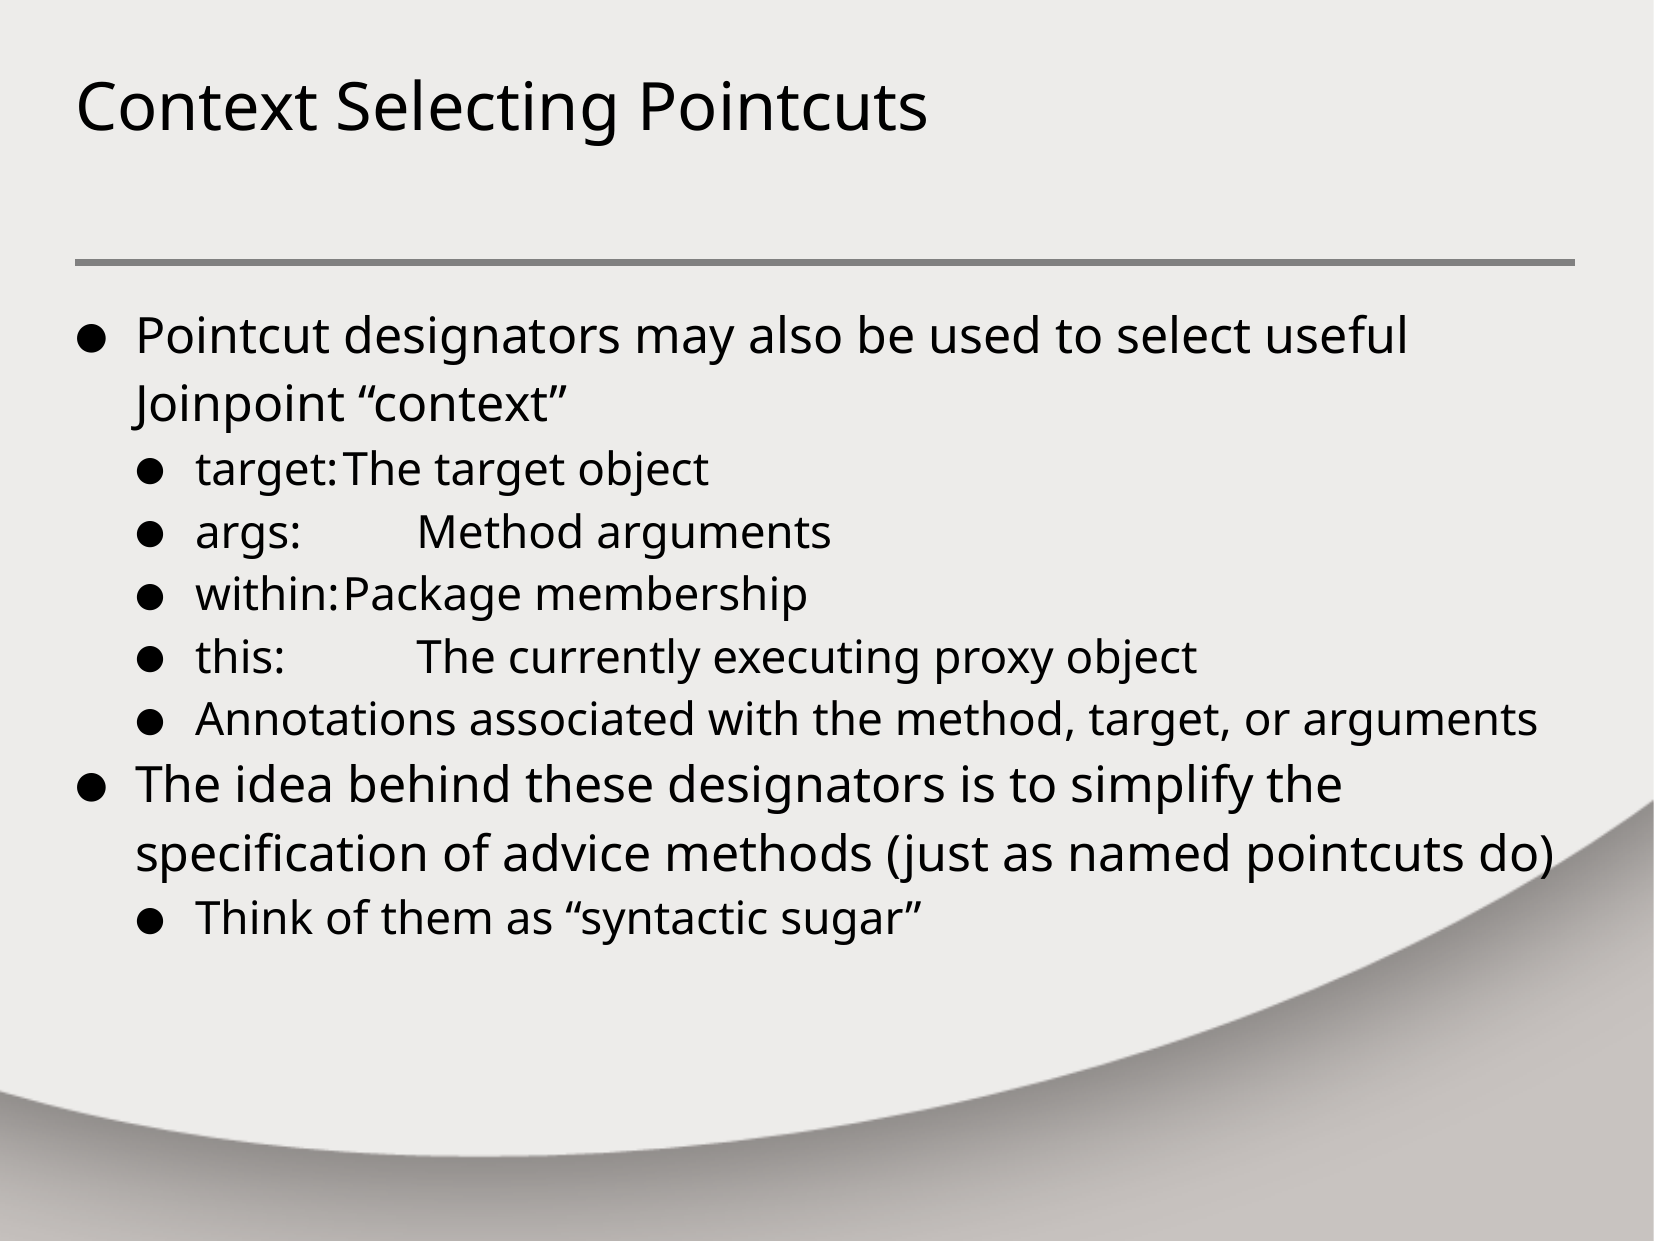

# Context Selecting Pointcuts
Pointcut designators may also be used to select useful Joinpoint “context”
target:	The target object
args:		Method arguments
within:	Package membership
this:		The currently executing proxy object
Annotations associated with the method, target, or arguments
The idea behind these designators is to simplify the specification of advice methods (just as named pointcuts do)
Think of them as “syntactic sugar”